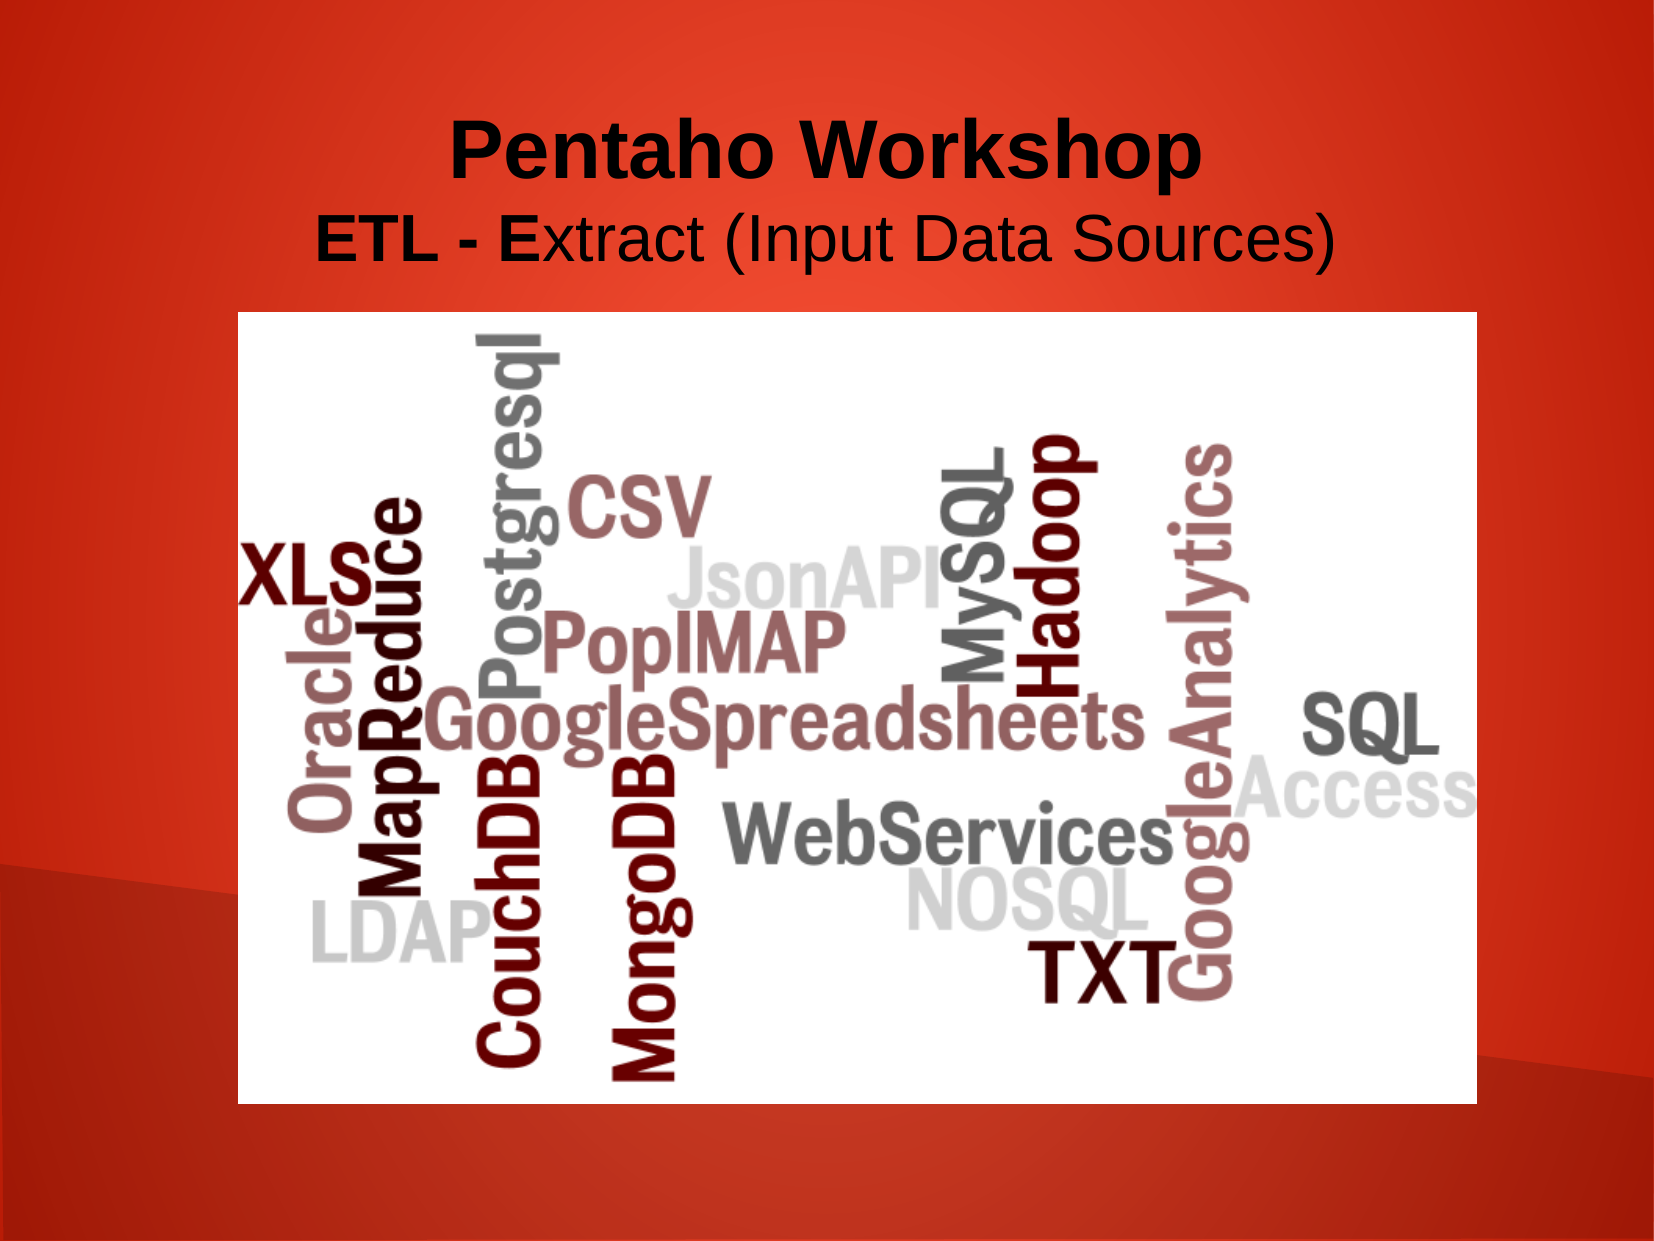

# Pentaho Workshop
ETL - Extract (Input Data Sources)